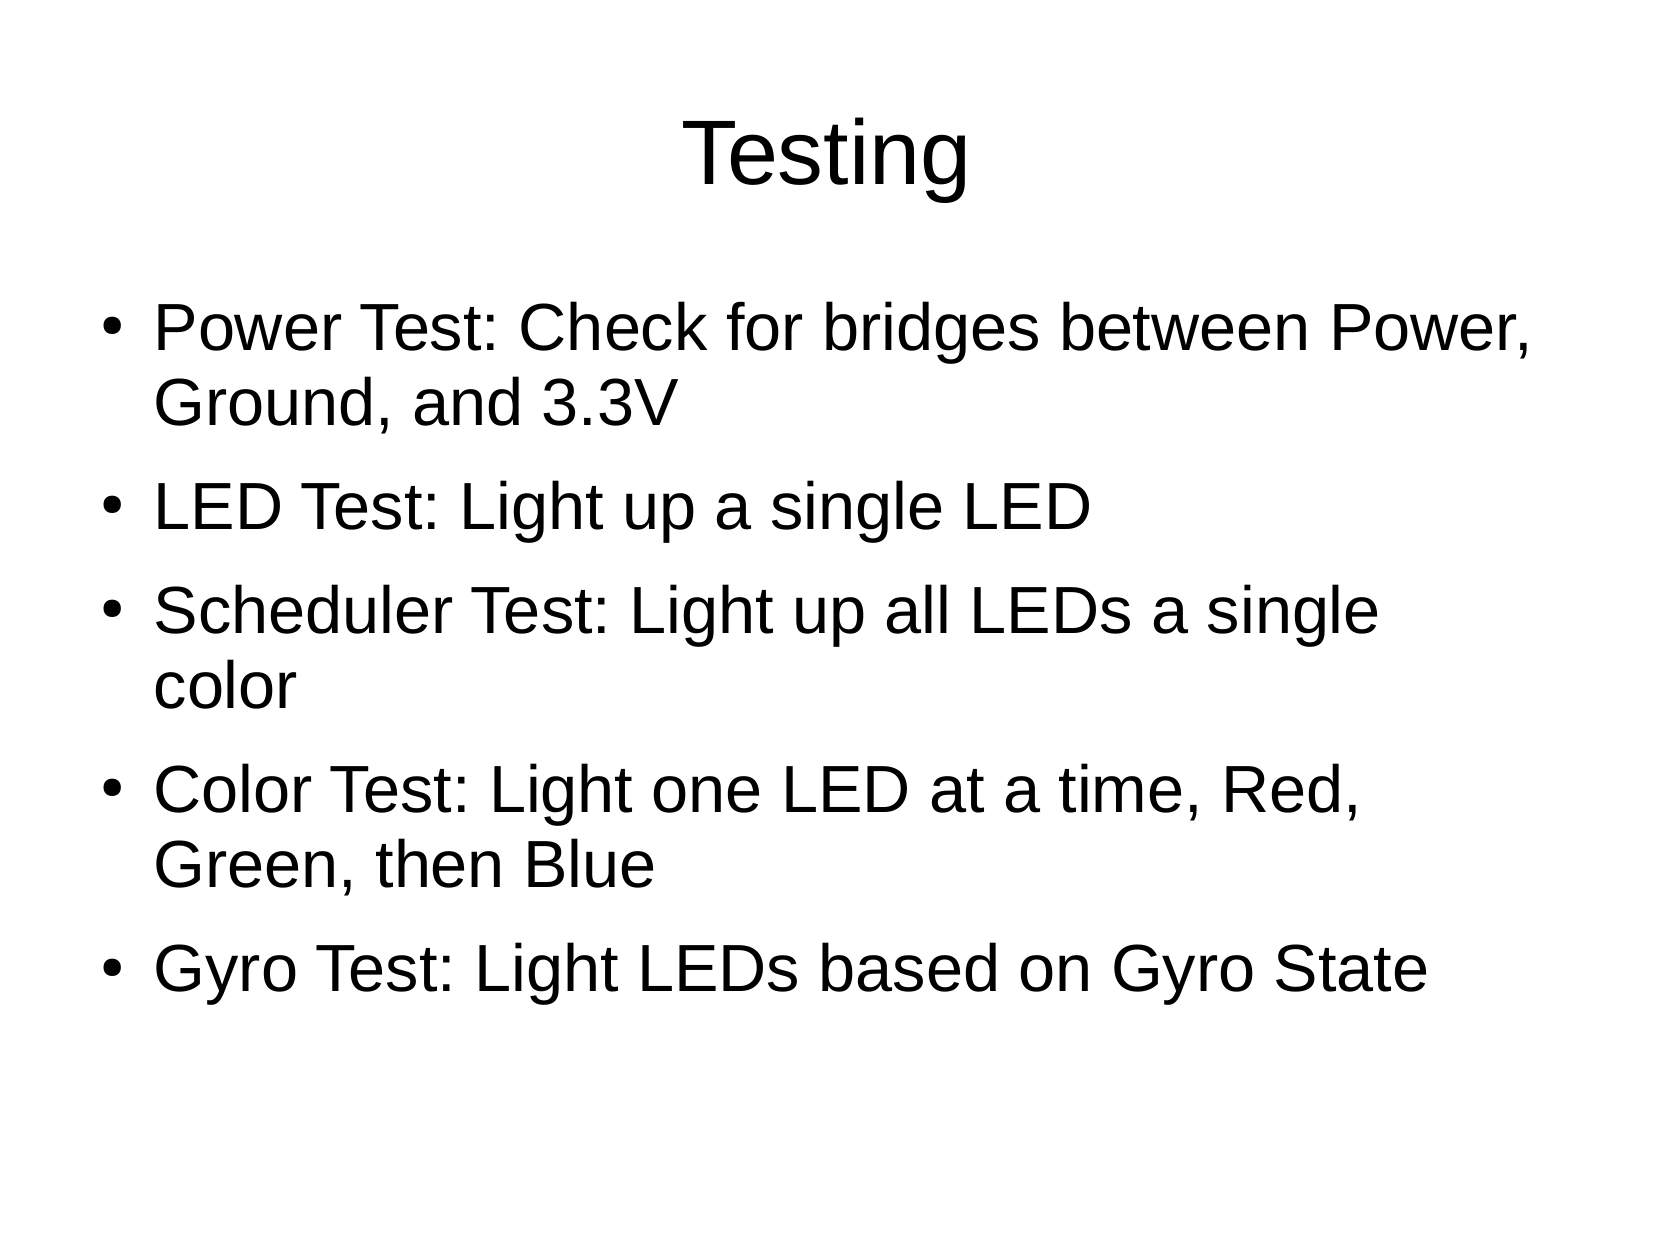

# Testing
Power Test: Check for bridges between Power, Ground, and 3.3V
LED Test: Light up a single LED
Scheduler Test: Light up all LEDs a single color
Color Test: Light one LED at a time, Red, Green, then Blue
Gyro Test: Light LEDs based on Gyro State